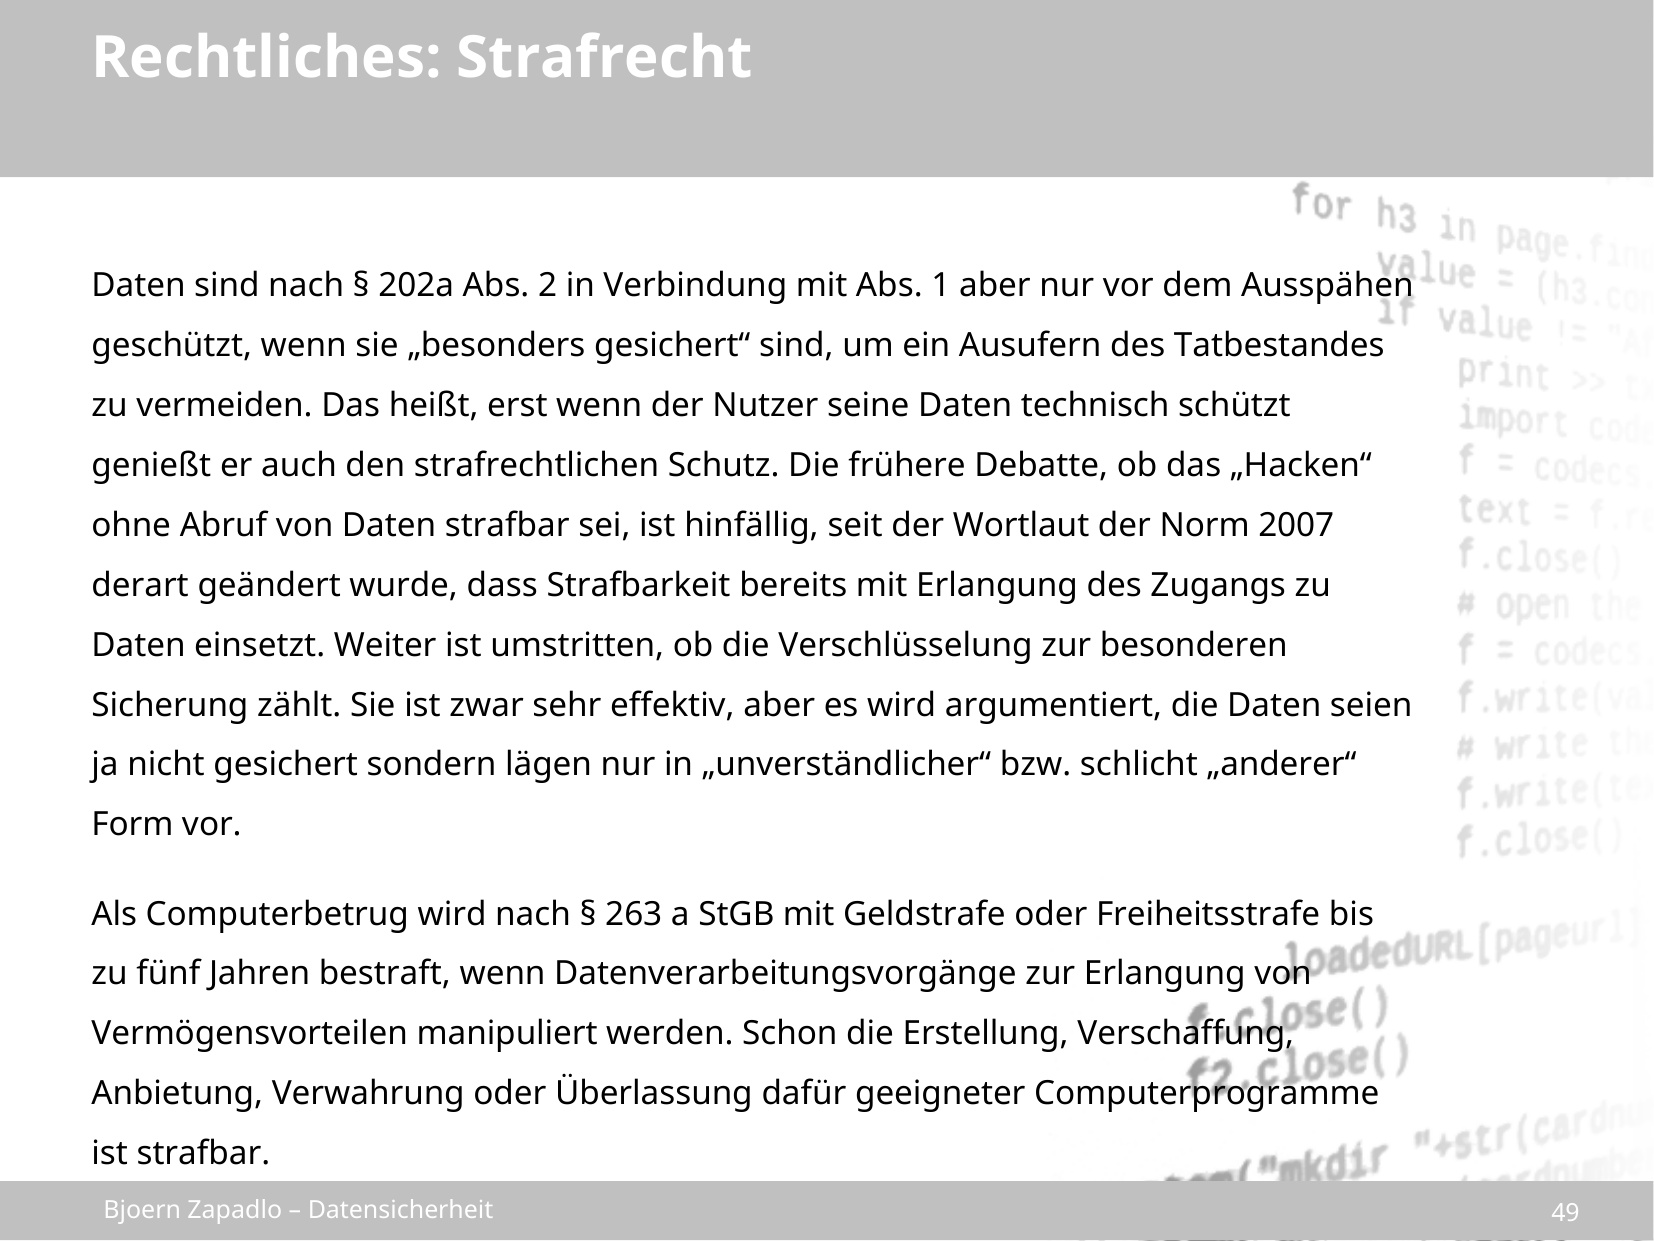

Rechtliches: Strafrecht
Daten sind nach § 202a Abs. 2 in Verbindung mit Abs. 1 aber nur vor dem Ausspähen geschützt, wenn sie „besonders gesichert“ sind, um ein Ausufern des Tatbestandes zu vermeiden. Das heißt, erst wenn der Nutzer seine Daten technisch schützt genießt er auch den strafrechtlichen Schutz. Die frühere Debatte, ob das „Hacken“ ohne Abruf von Daten strafbar sei, ist hinfällig, seit der Wortlaut der Norm 2007 derart geändert wurde, dass Strafbarkeit bereits mit Erlangung des Zugangs zu Daten einsetzt. Weiter ist umstritten, ob die Verschlüsselung zur besonderen Sicherung zählt. Sie ist zwar sehr effektiv, aber es wird argumentiert, die Daten seien ja nicht gesichert sondern lägen nur in „unverständlicher“ bzw. schlicht „anderer“ Form vor.
Als Computerbetrug wird nach § 263 a StGB mit Geldstrafe oder Freiheitsstrafe bis zu fünf Jahren bestraft, wenn Datenverarbeitungsvorgänge zur Erlangung von Vermögensvorteilen manipuliert werden. Schon die Erstellung, Verschaffung, Anbietung, Verwahrung oder Überlassung dafür geeigneter Computerprogramme ist strafbar.